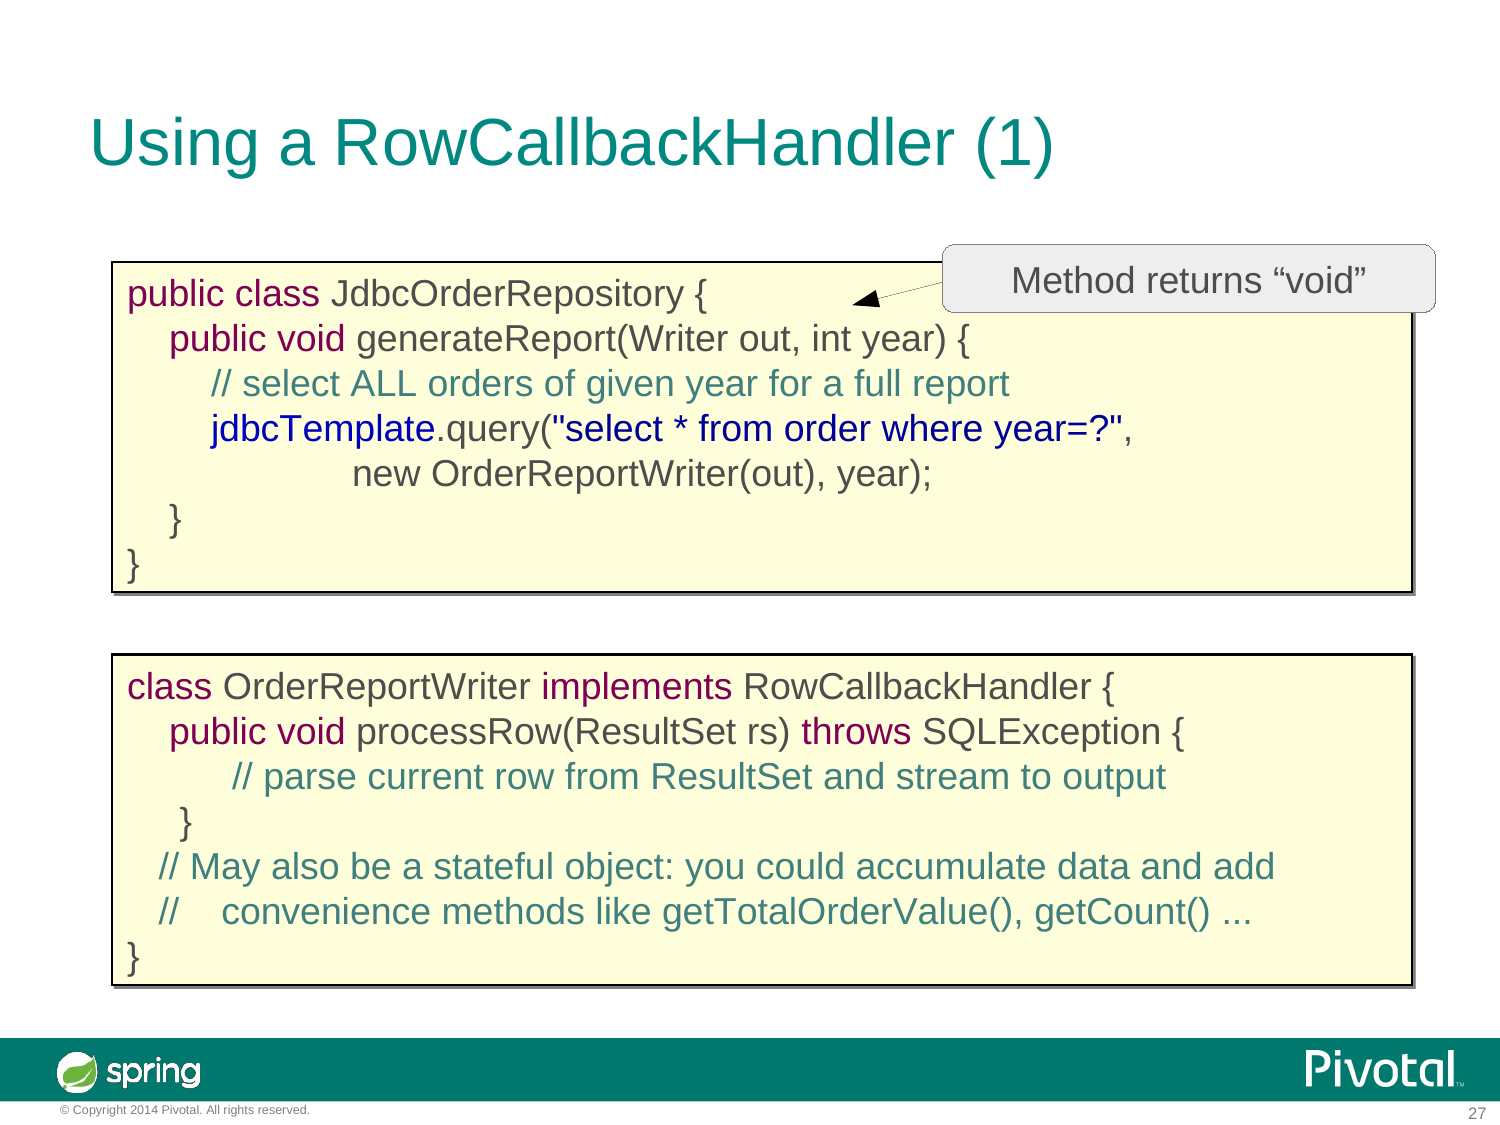

# Using a RowCallbackHandler (1)
Method returns “void”
public class JdbcOrderRepository {
 public void generateReport(Writer out, int year) {
 // select ALL orders of given year for a full report
 jdbcTemplate.query("select * from order where year=?",
			new OrderReportWriter(out), year);
 }
}
class OrderReportWriter implements RowCallbackHandler {
 public void processRow(ResultSet rs) throws SQLException {
 // parse current row from ResultSet and stream to output
 }
 // May also be a stateful object: you could accumulate data and add
 // convenience methods like getTotalOrderValue(), getCount() ...
}